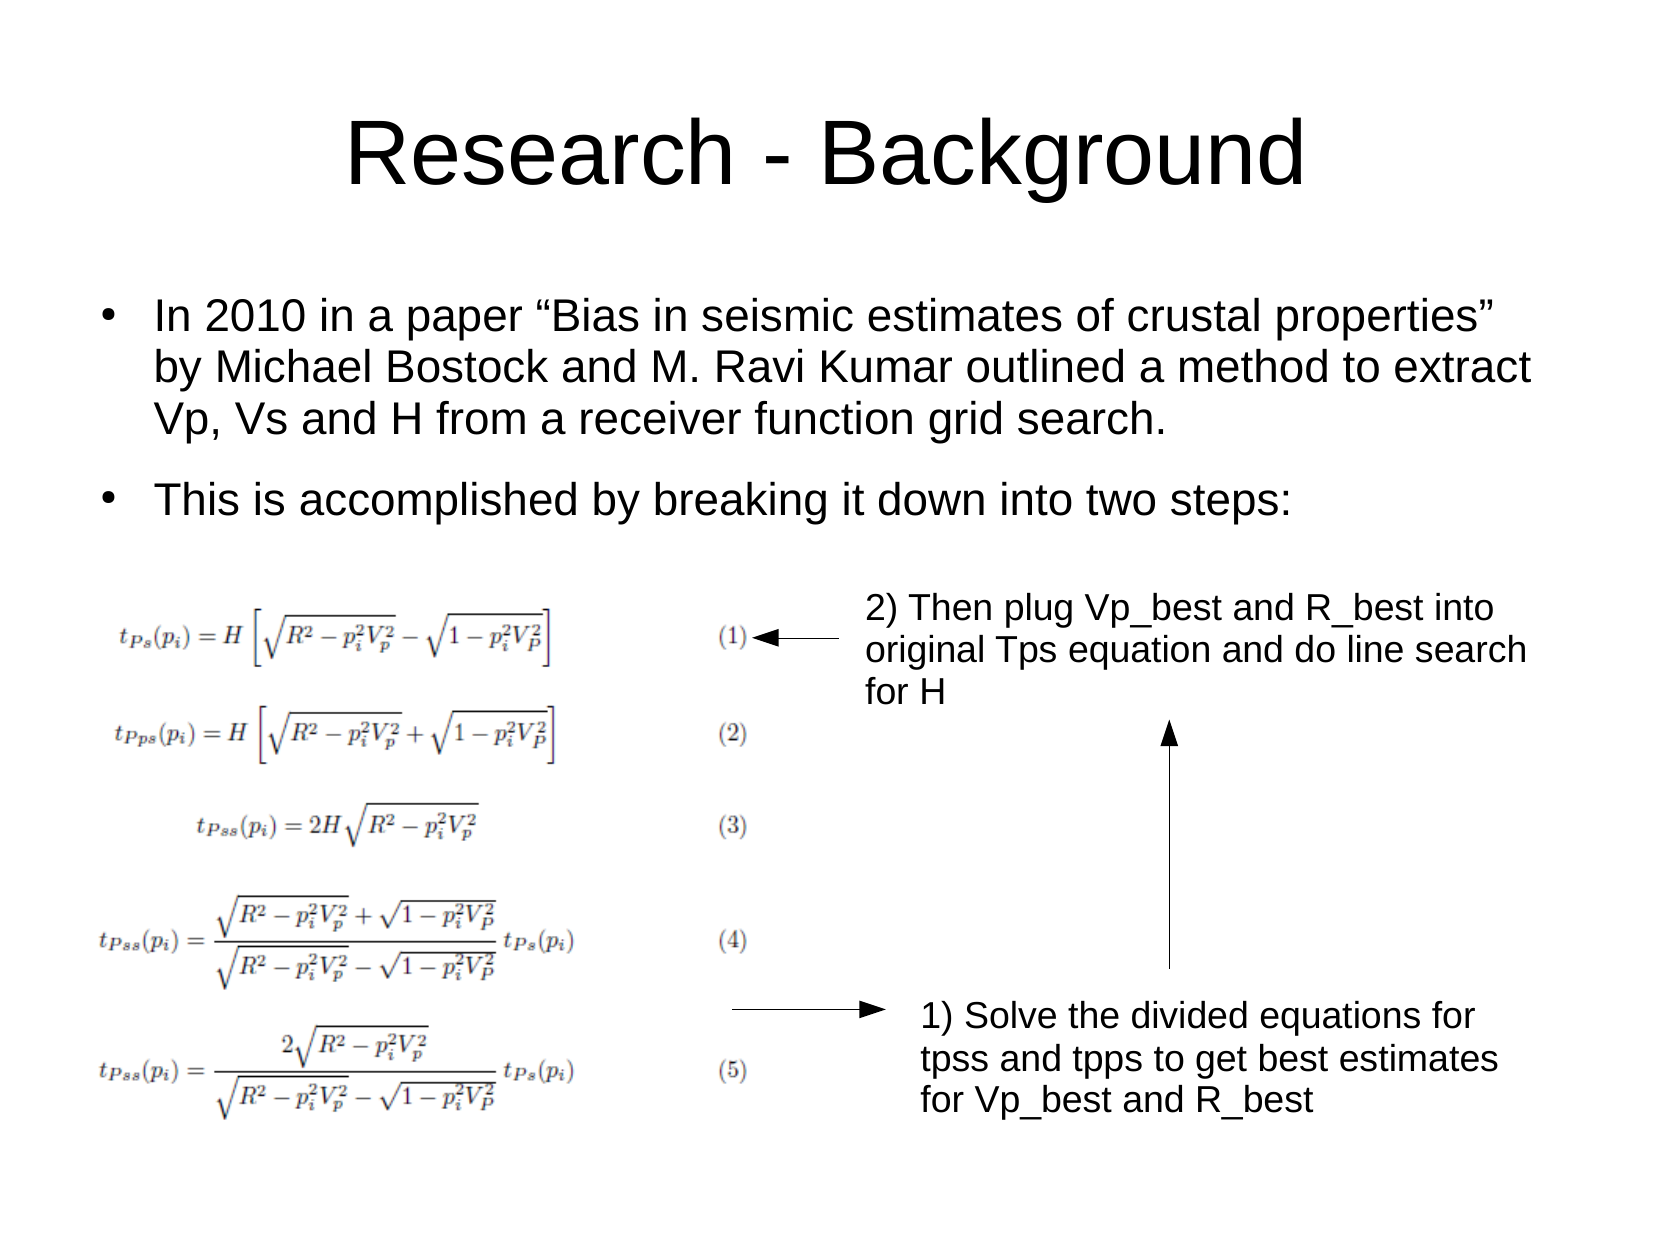

# Research - Background
In 2010 in a paper “Bias in seismic estimates of crustal properties” by Michael Bostock and M. Ravi Kumar outlined a method to extract Vp, Vs and H from a receiver function grid search.
This is accomplished by breaking it down into two steps:
2) Then plug Vp_best and R_best into original Tps equation and do line search for H
1) Solve the divided equations for tpss and tpps to get best estimates for Vp_best and R_best